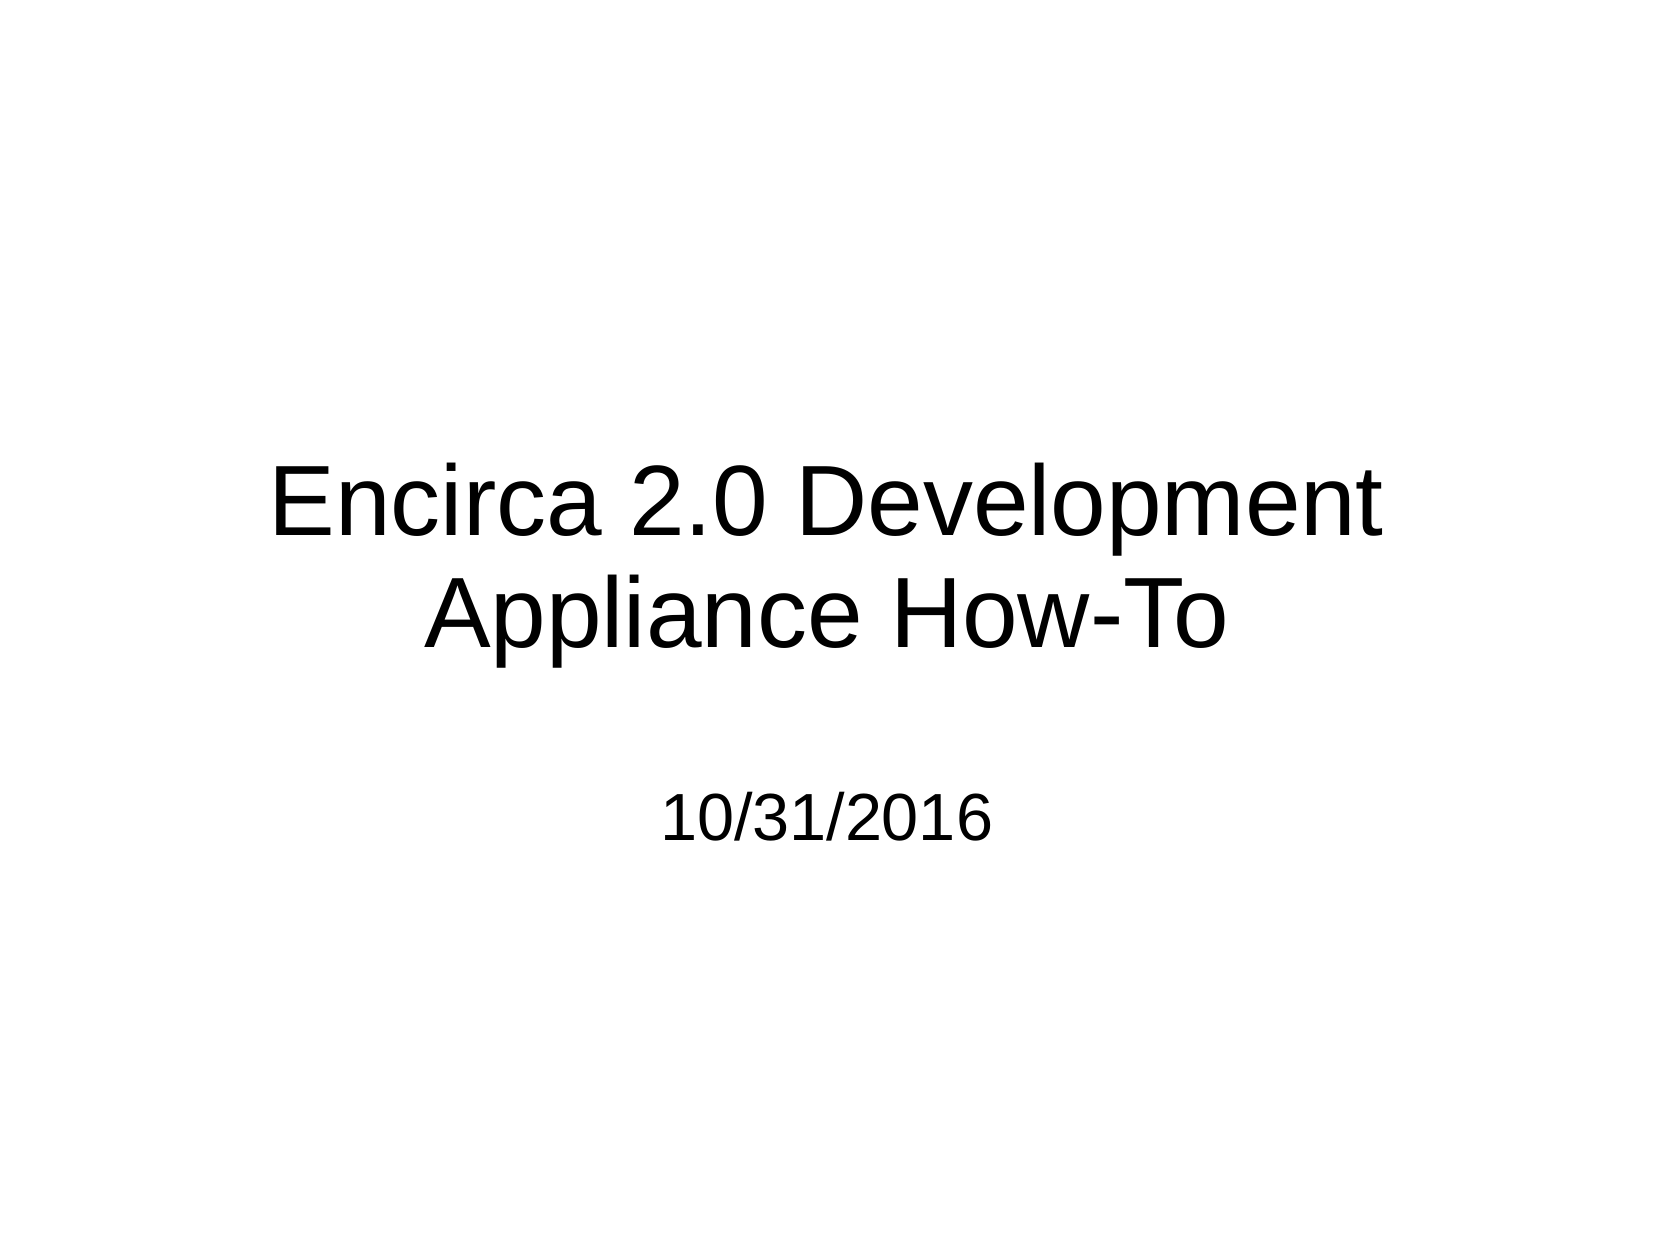

#
Encirca 2.0 Development Appliance How-To
10/31/2016